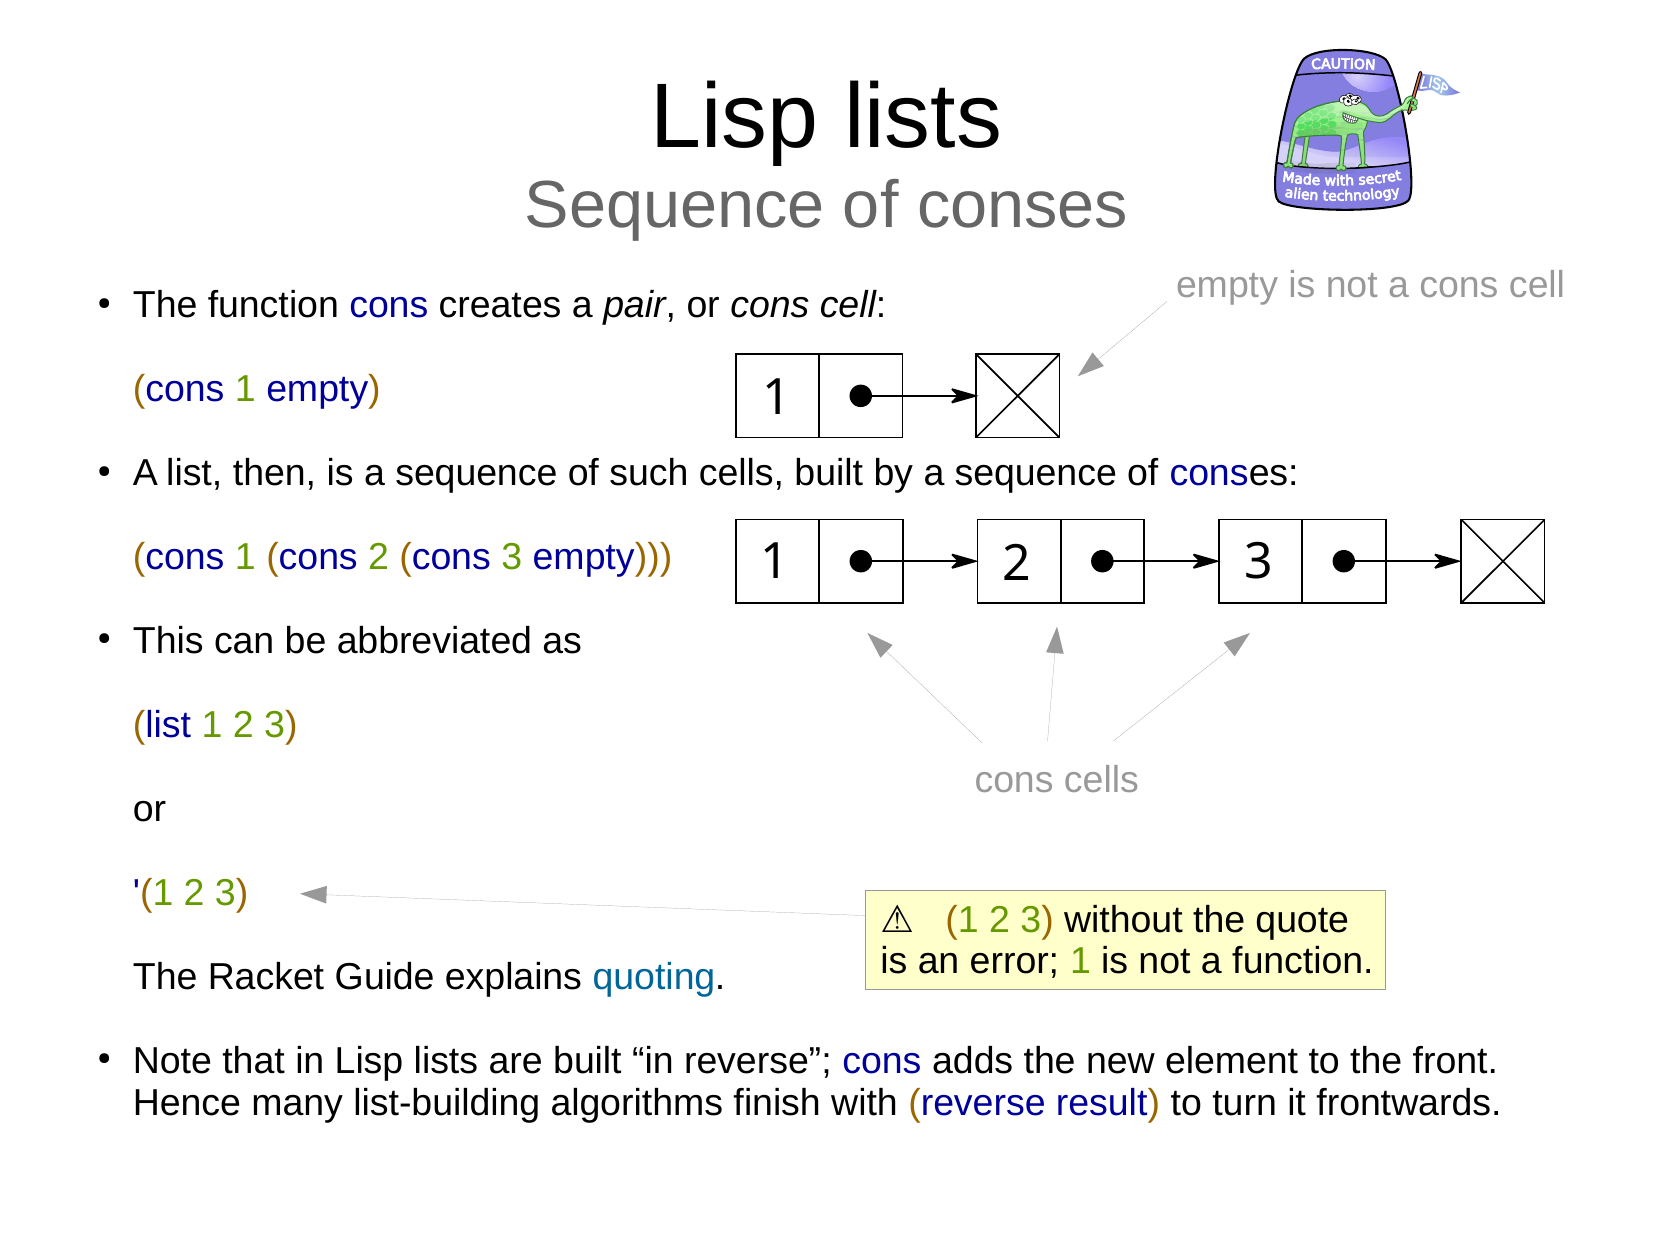

# Lisp lists Sequence of conses
empty is not a cons cell
The function cons creates a pair, or cons cell:
(cons 1 empty)
A list, then, is a sequence of such cells, built by a sequence of conses:
(cons 1 (cons 2 (cons 3 empty)))
This can be abbreviated as
(list 1 2 3)
or
'(1 2 3)
The Racket Guide explains quoting.
Note that in Lisp lists are built “in reverse”; cons adds the new element to the front.
Hence many list-building algorithms finish with (reverse result) to turn it frontwards.
cons cells
⚠ (1 2 3) without the quote
is an error; 1 is not a function.